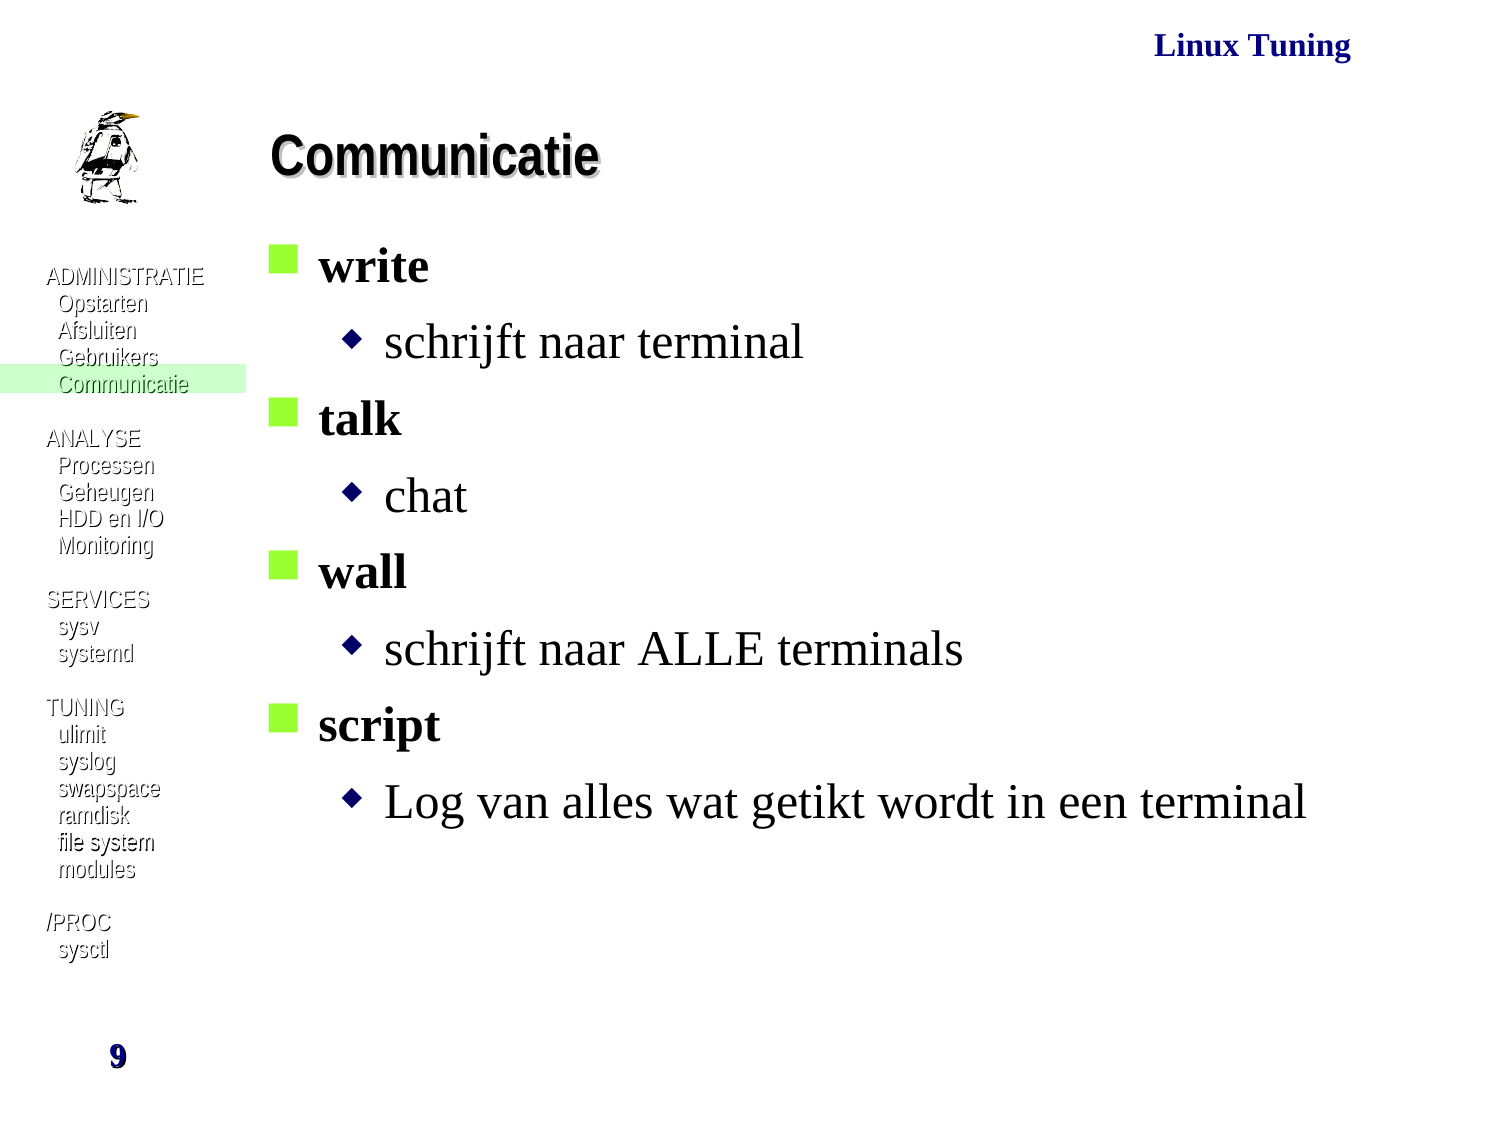

# Communicatie
write
schrijft naar terminal
talk
chat
wall
schrijft naar ALLE terminals
script
Log van alles wat getikt wordt in een terminal